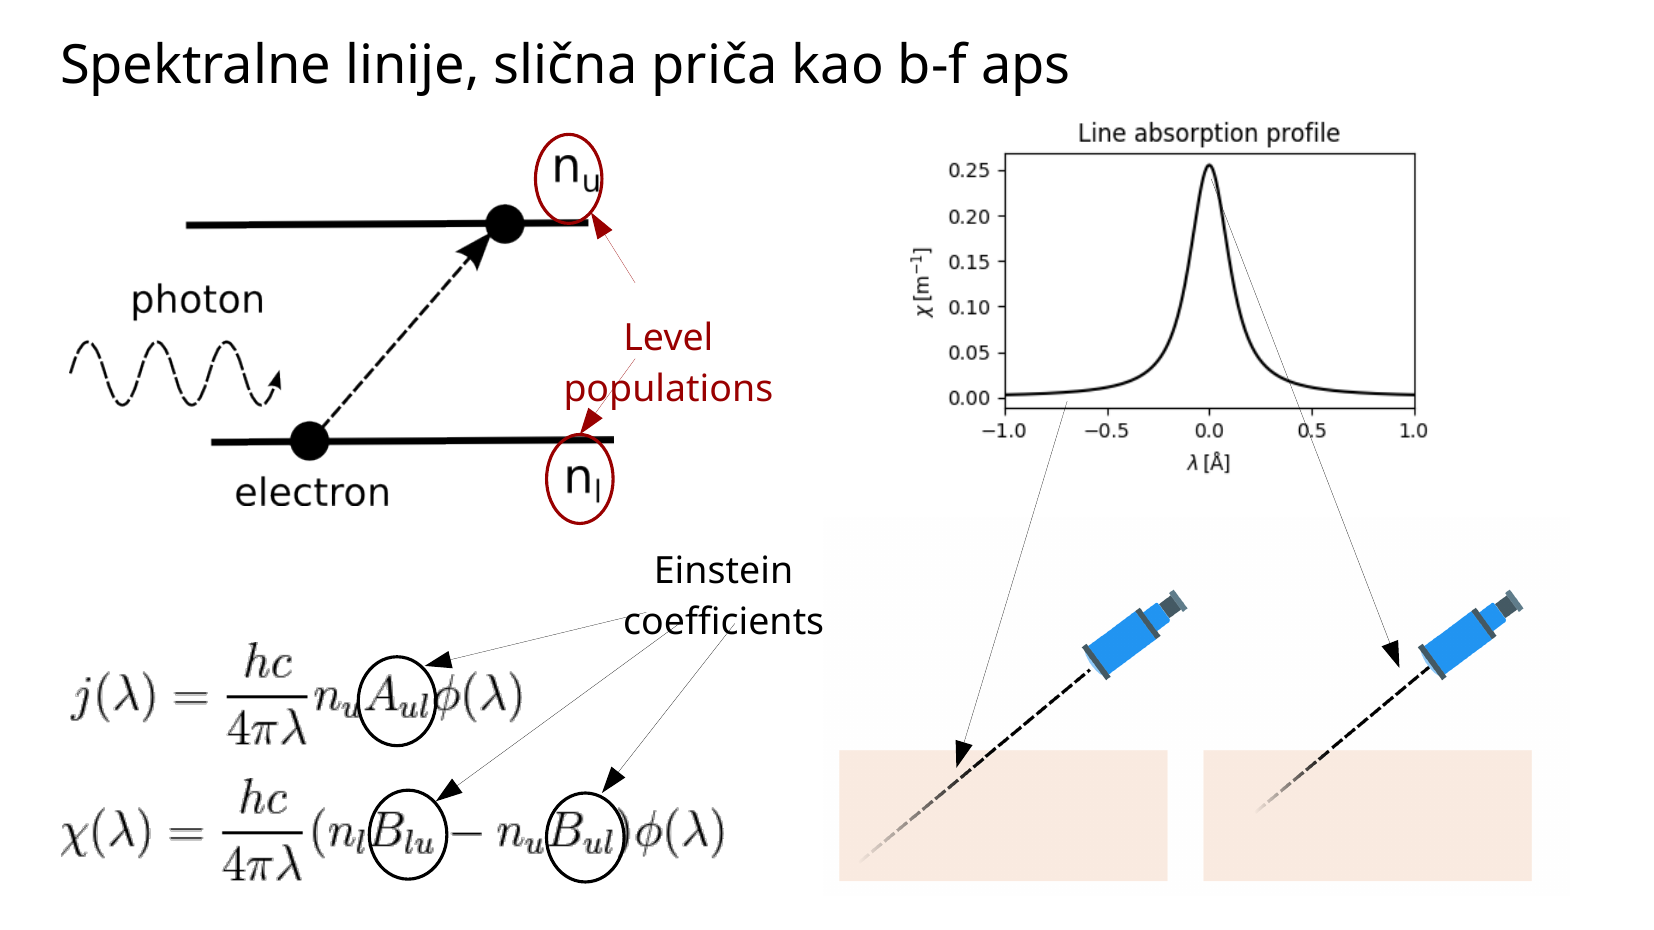

# Spektralne linije, slična priča kao b-f aps
Level populations
Einstein coefficients